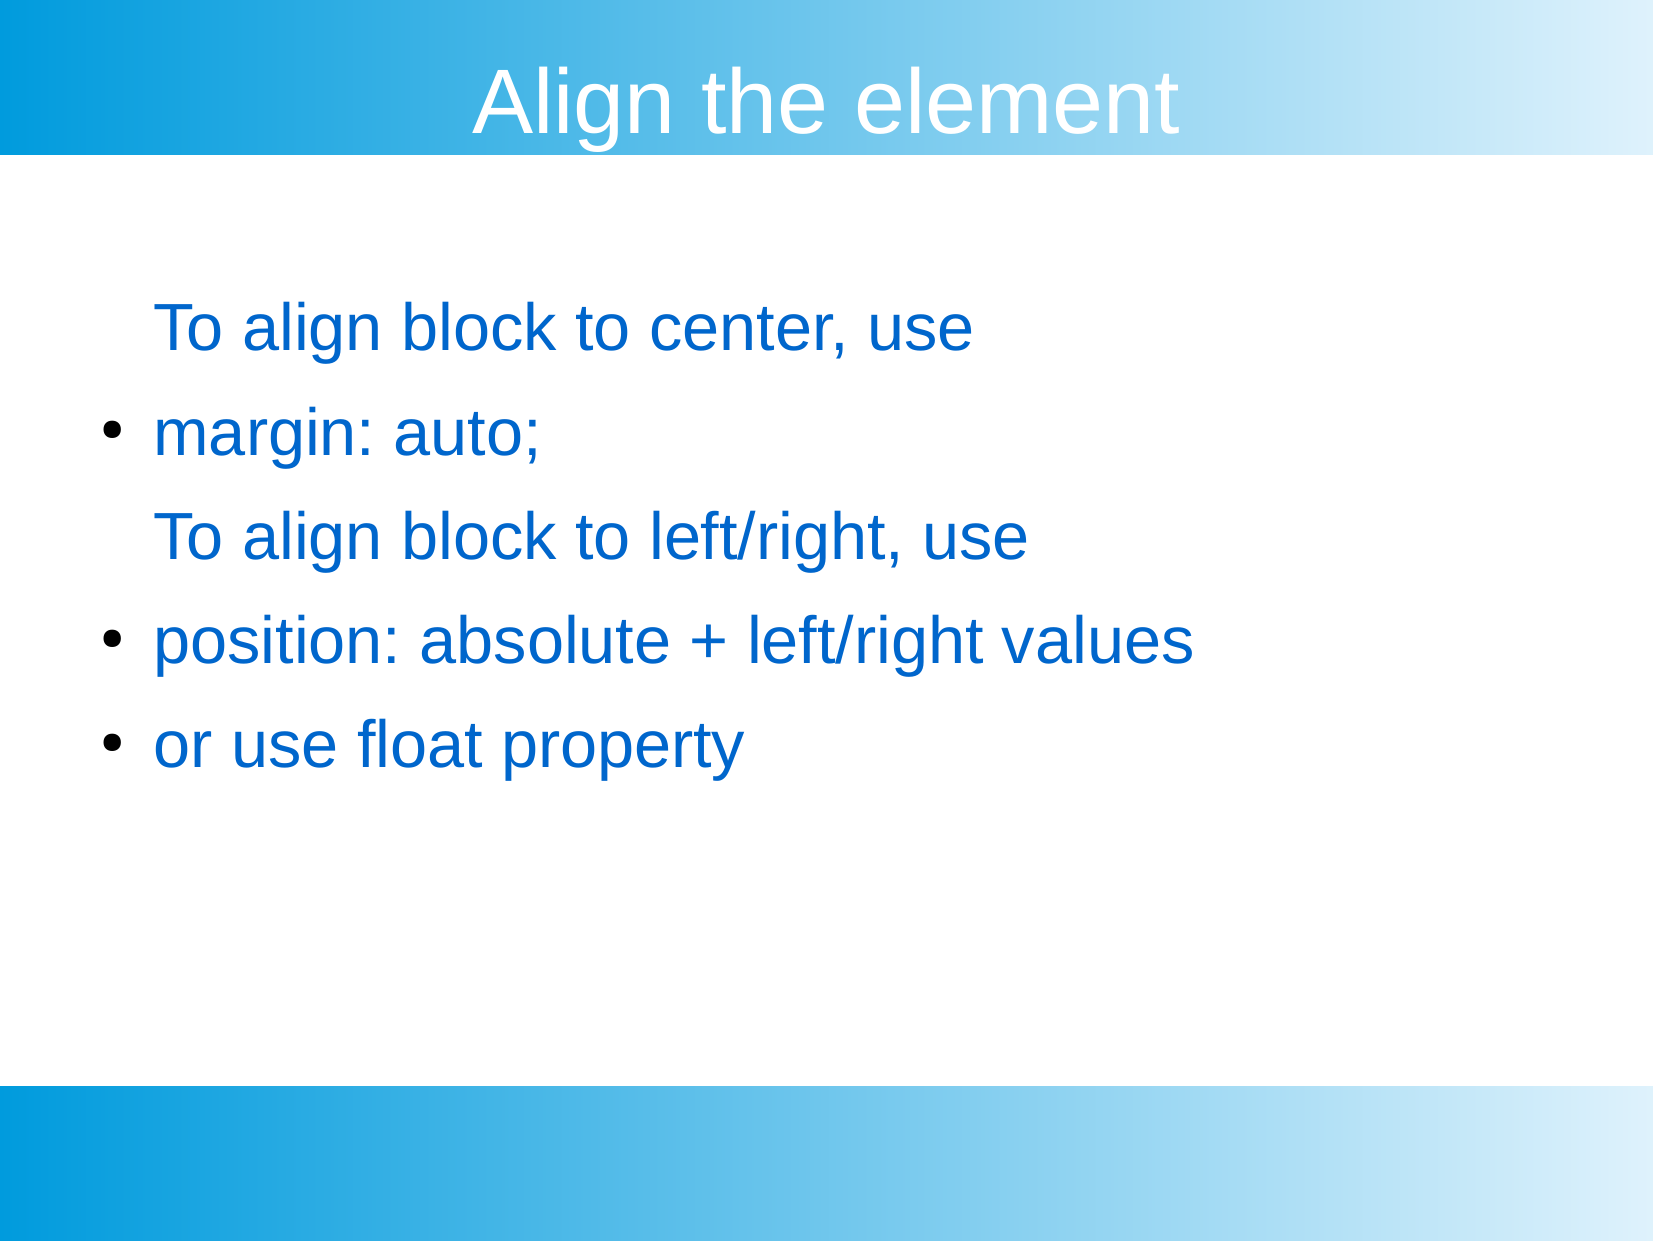

# Align the element
To align block to center, use
margin: auto;
To align block to left/right, use
position: absolute + left/right values
or use float property